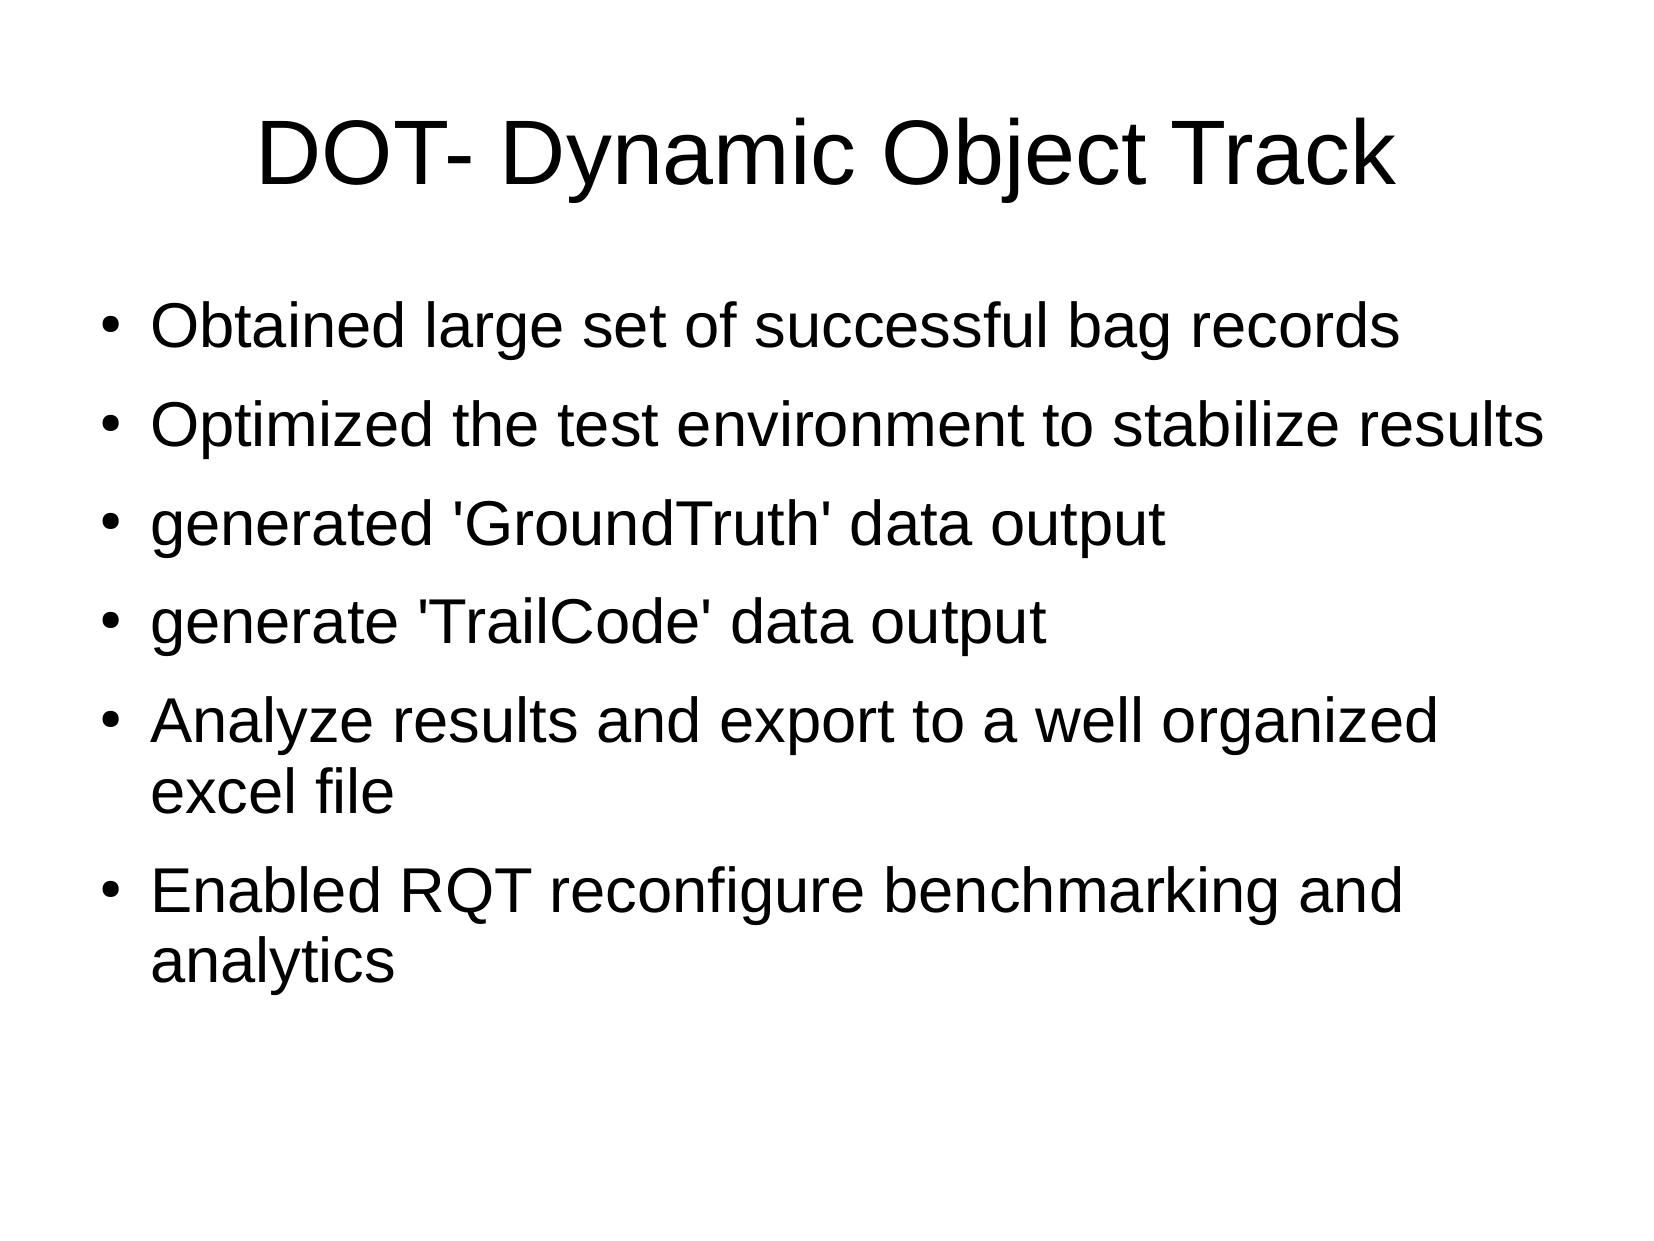

# DOT- Dynamic Object Track
Obtained large set of successful bag records
Optimized the test environment to stabilize results
generated 'GroundTruth' data output
generate 'TrailCode' data output
Analyze results and export to a well organized excel file
Enabled RQT reconfigure benchmarking and analytics